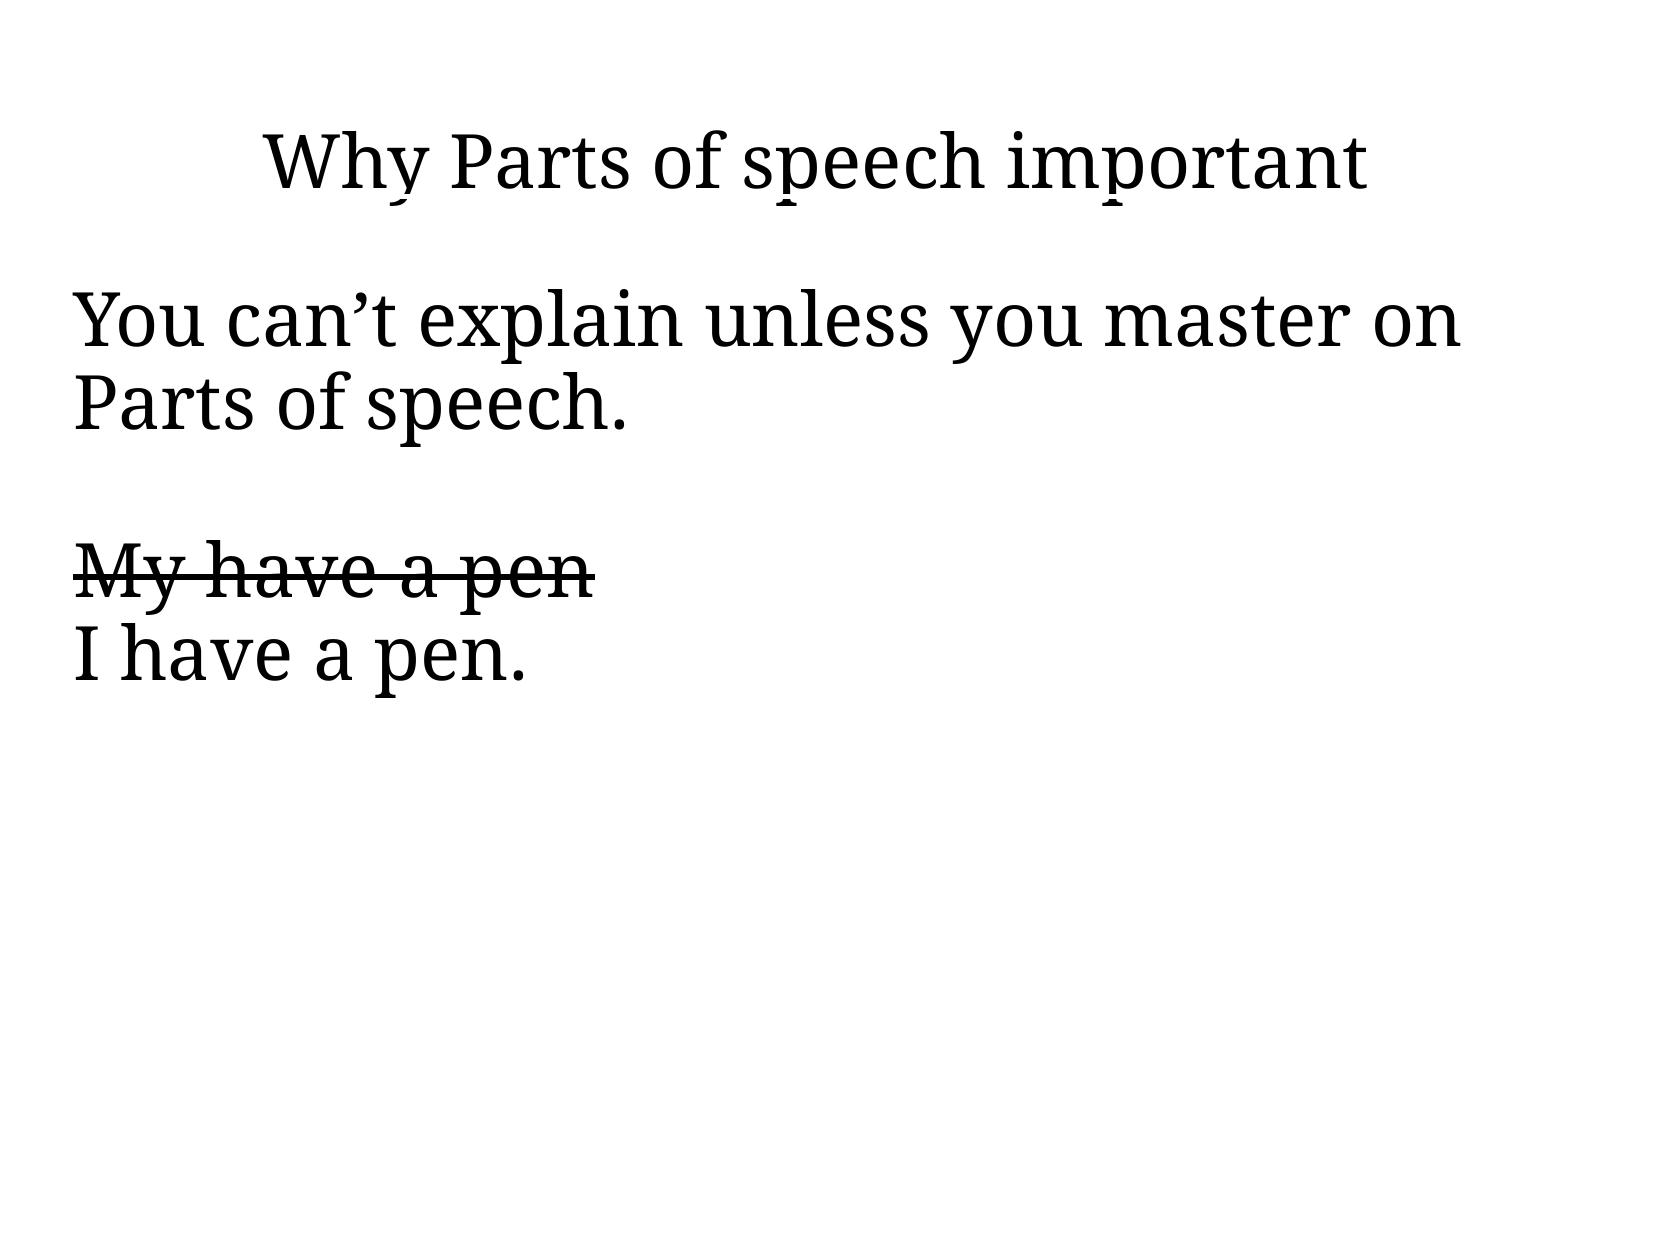

Why Parts of speech important
You can’t explain unless you master on
Parts of speech.
My have a pen
I have a pen.